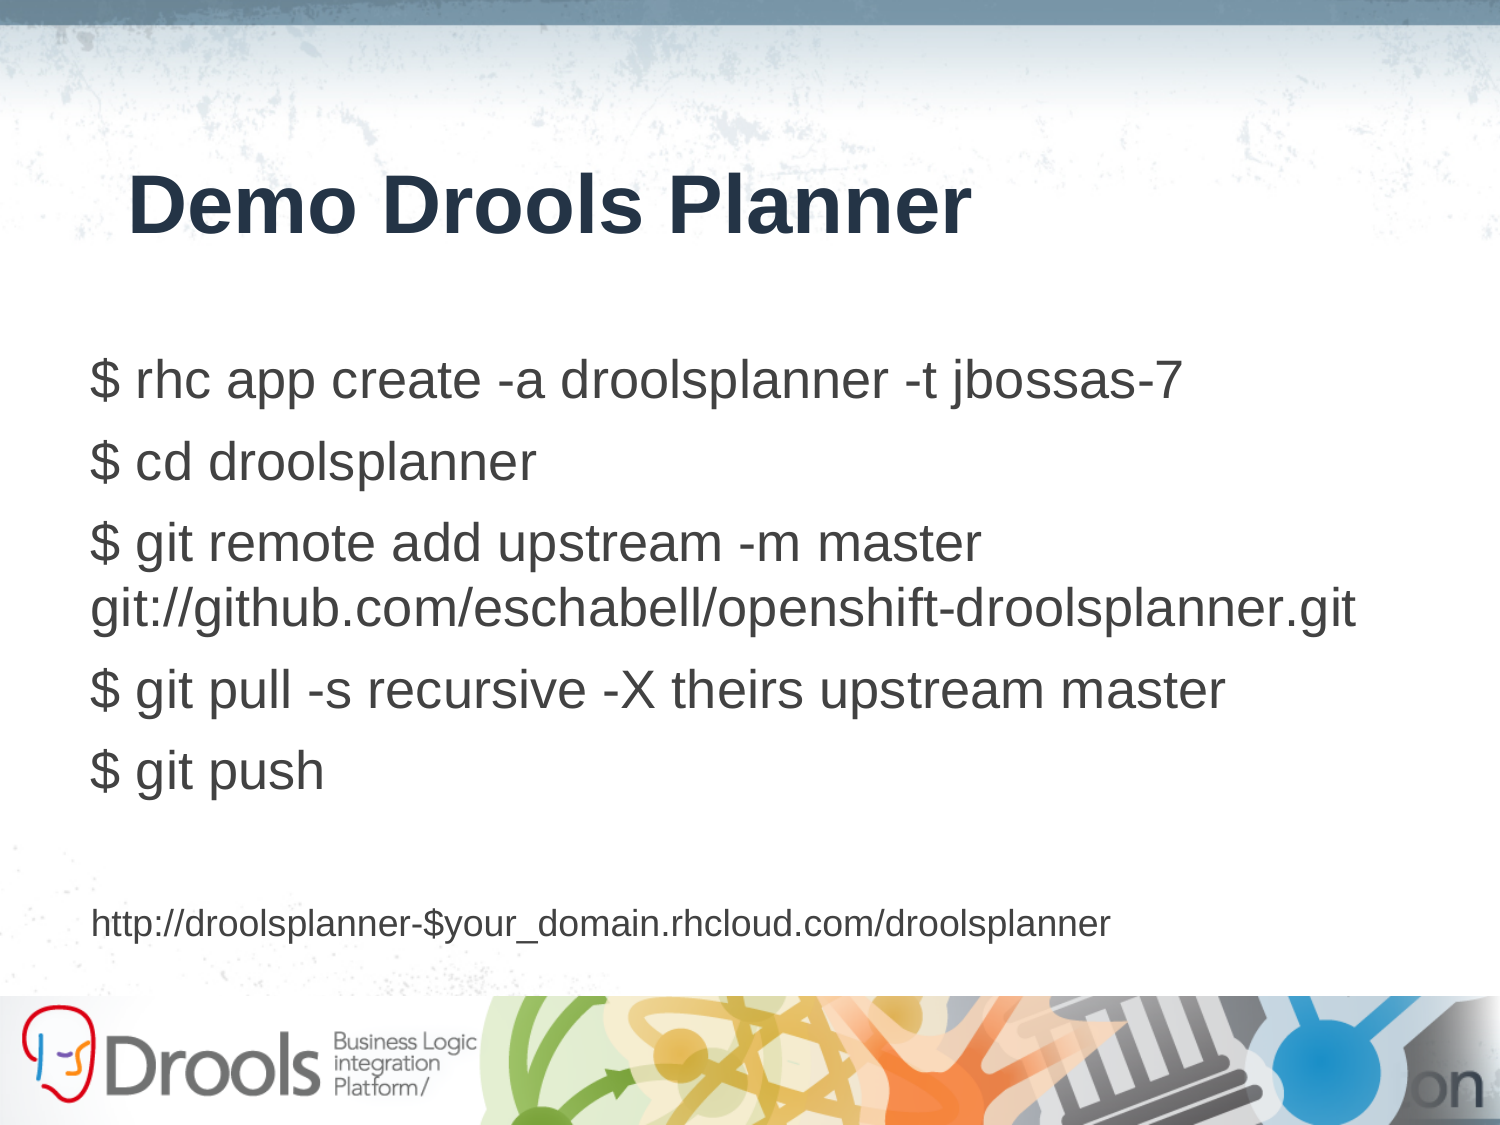

# Demo Drools Planner
$ rhc app create -a droolsplanner -t jbossas-7
$ cd droolsplanner
$ git remote add upstream -m master git://github.com/eschabell/openshift-droolsplanner.git
$ git pull -s recursive -X theirs upstream master
$ git push
http://droolsplanner-$your_domain.rhcloud.com/droolsplanner